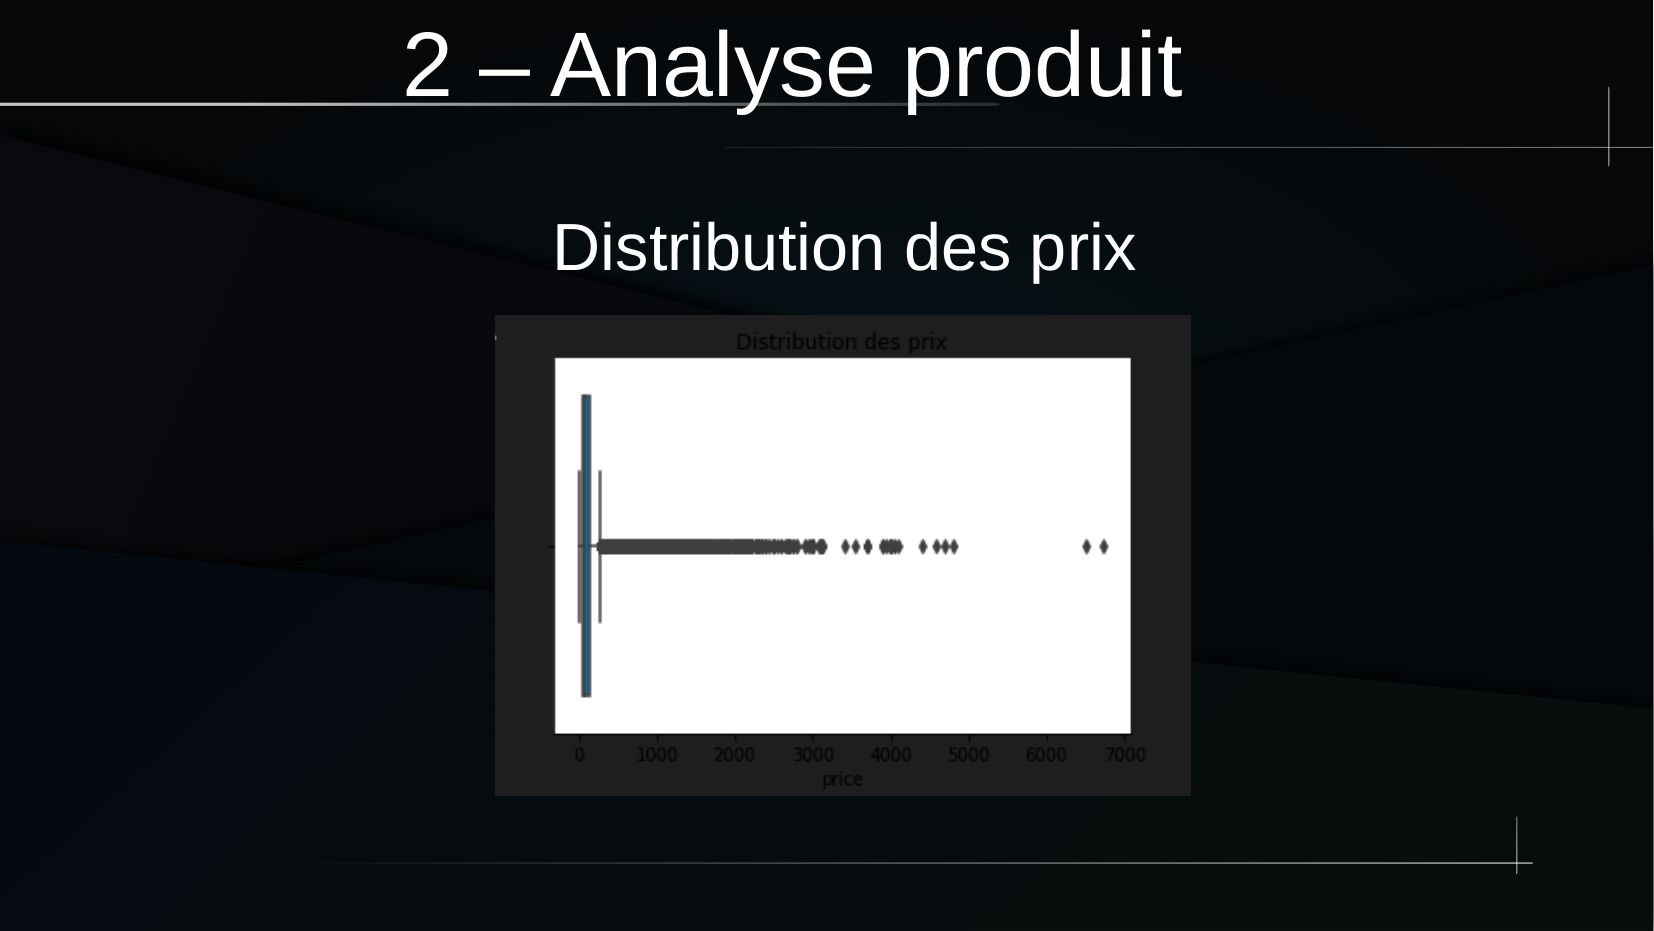

# 2 – Analyse produit
Distribution des prix